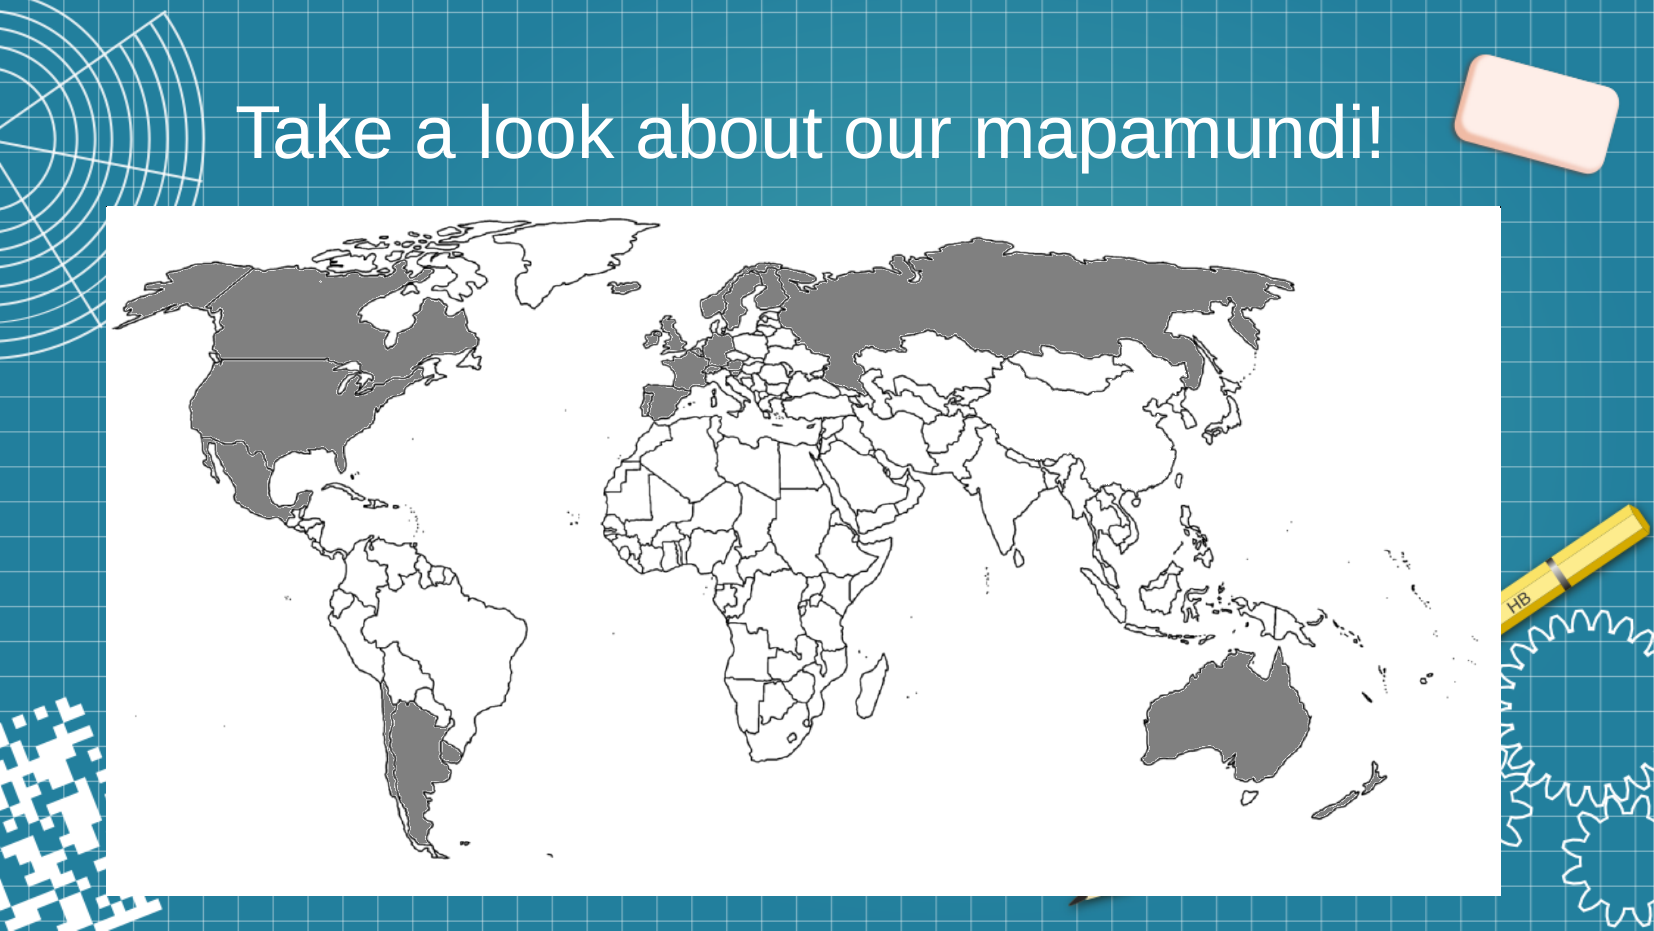

# Take a look about our mapamundi!